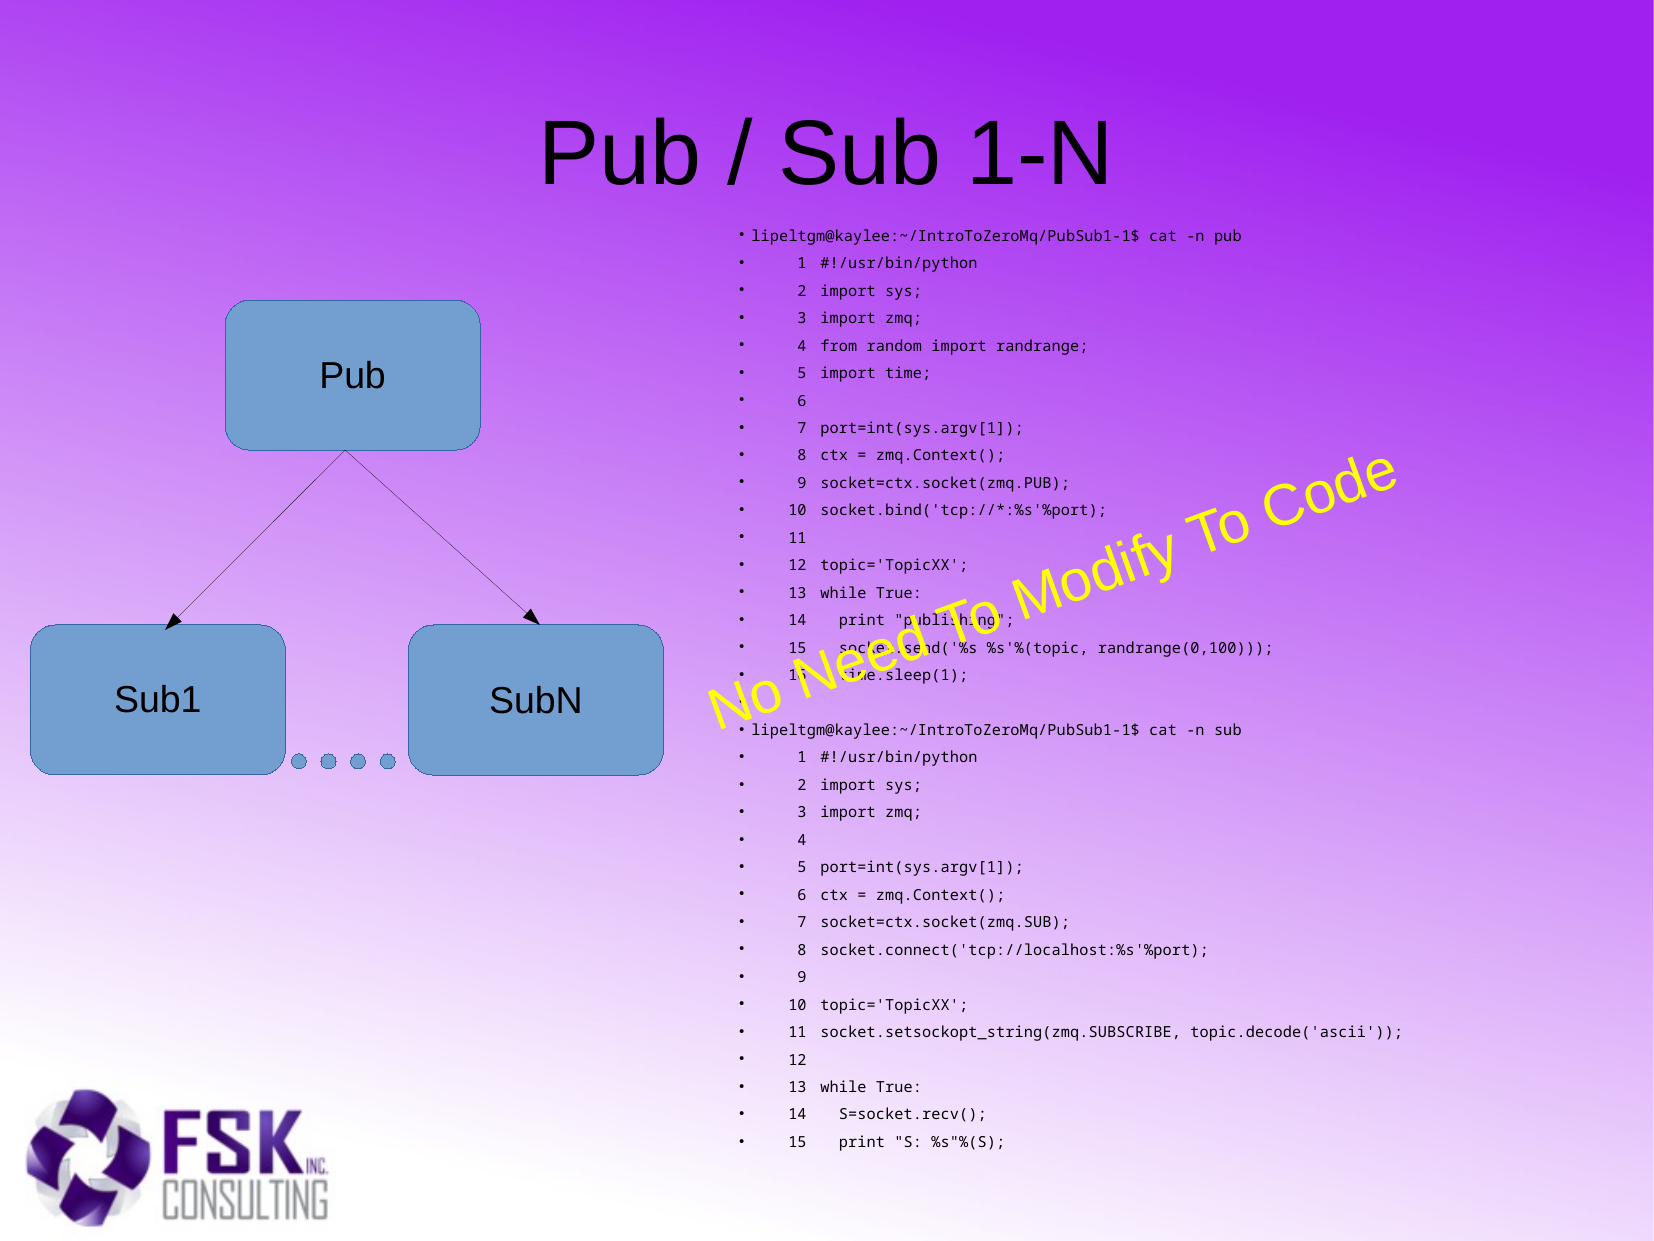

# Pub / Sub 1-N
lipeltgm@kaylee:~/IntroToZeroMq/PubSub1-1$ cat -n pub
 1	#!/usr/bin/python
 2	import sys;
 3	import zmq;
 4	from random import randrange;
 5	import time;
 6
 7	port=int(sys.argv[1]);
 8	ctx = zmq.Context();
 9	socket=ctx.socket(zmq.PUB);
 10	socket.bind('tcp://*:%s'%port);
 11
 12	topic='TopicXX';
 13	while True:
 14	 print "publishing";
 15	 socket.send('%s %s'%(topic, randrange(0,100)));
 16	 time.sleep(1);
lipeltgm@kaylee:~/IntroToZeroMq/PubSub1-1$ cat -n sub
 1	#!/usr/bin/python
 2	import sys;
 3	import zmq;
 4
 5	port=int(sys.argv[1]);
 6	ctx = zmq.Context();
 7	socket=ctx.socket(zmq.SUB);
 8	socket.connect('tcp://localhost:%s'%port);
 9
 10	topic='TopicXX';
 11	socket.setsockopt_string(zmq.SUBSCRIBE, topic.decode('ascii'));
 12
 13	while True:
 14	 S=socket.recv();
 15	 print "S: %s"%(S);
Pub
No Need To Modify To Code
Sub1
SubN